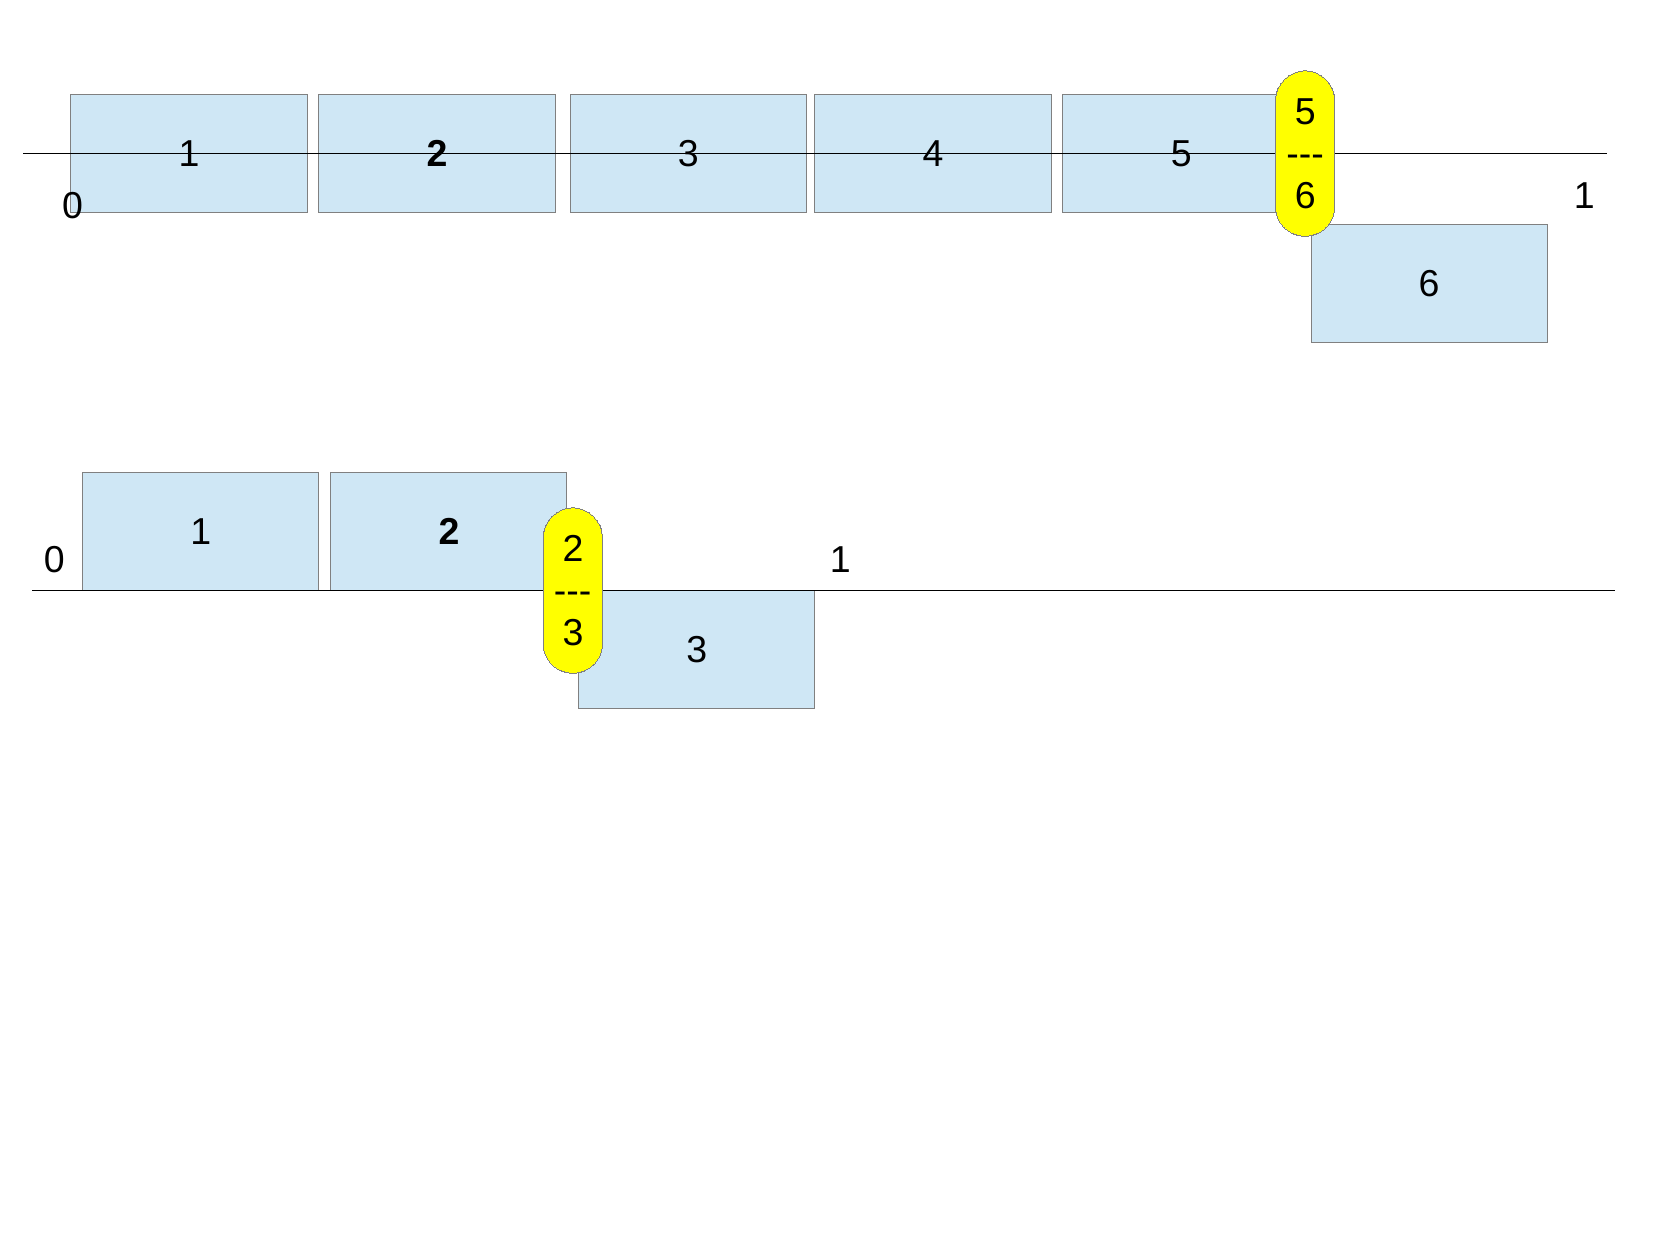

5
---
6
1
2
3
4
5
1
0
6
2
1
2
---
3
0
1
3